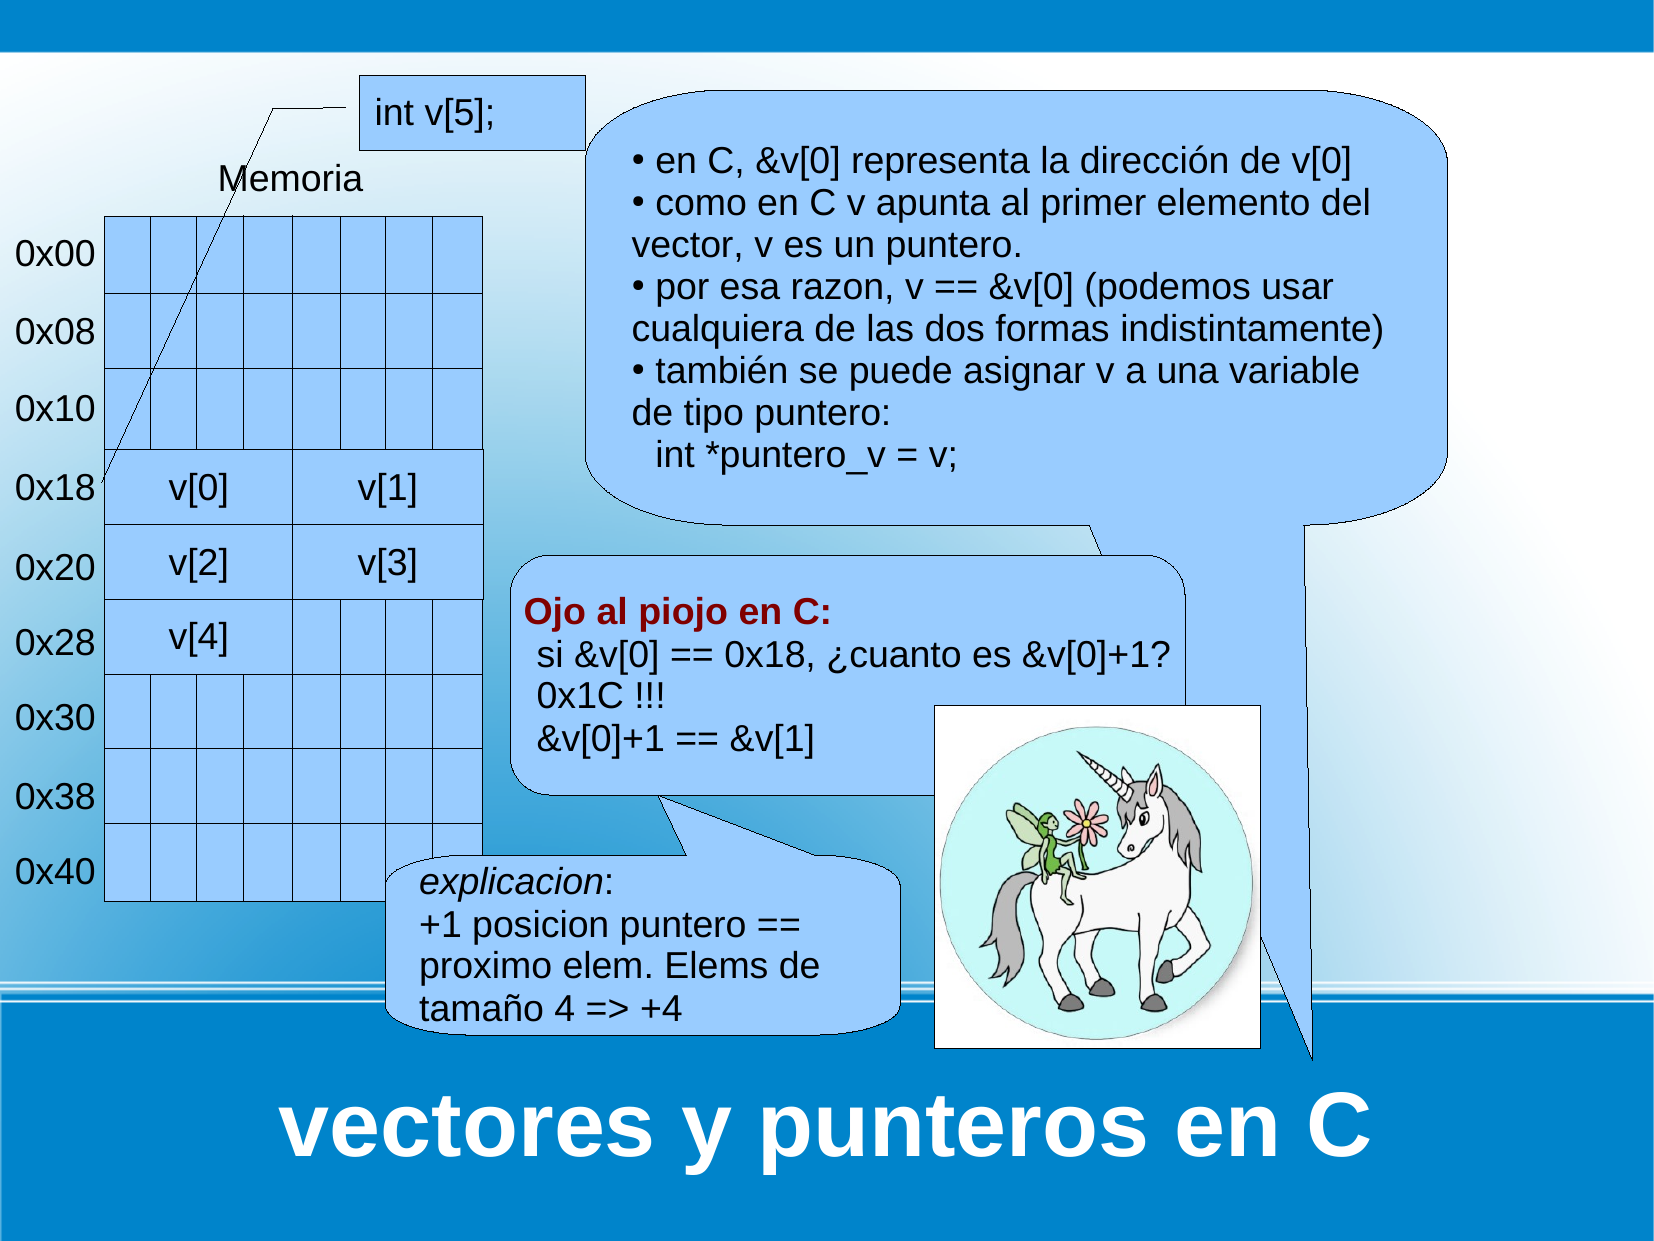

int v[5];
 en C, &v[0] representa la dirección de v[0]
 como en C v apunta al primer elemento del vector, v es un puntero.
 por esa razon, v == &v[0] (podemos usar cualquiera de las dos formas indistintamente)
 también se puede asignar v a una variable de tipo puntero:
 int *puntero_v = v;
Memoria
0x00
0x08
0x10
v[0]
v[1]
0x18
v[2]
v[3]
0x20
Ojo al piojo en C:
si &v[0] == 0x18, ¿cuanto es &v[0]+1?
0x1C !!!
&v[0]+1 == &v[1]
v[4]
0x28
0x30
0x38
0x40
explicacion:
+1 posicion puntero == proximo elem. Elems de tamaño 4 => +4
# vectores y punteros en C